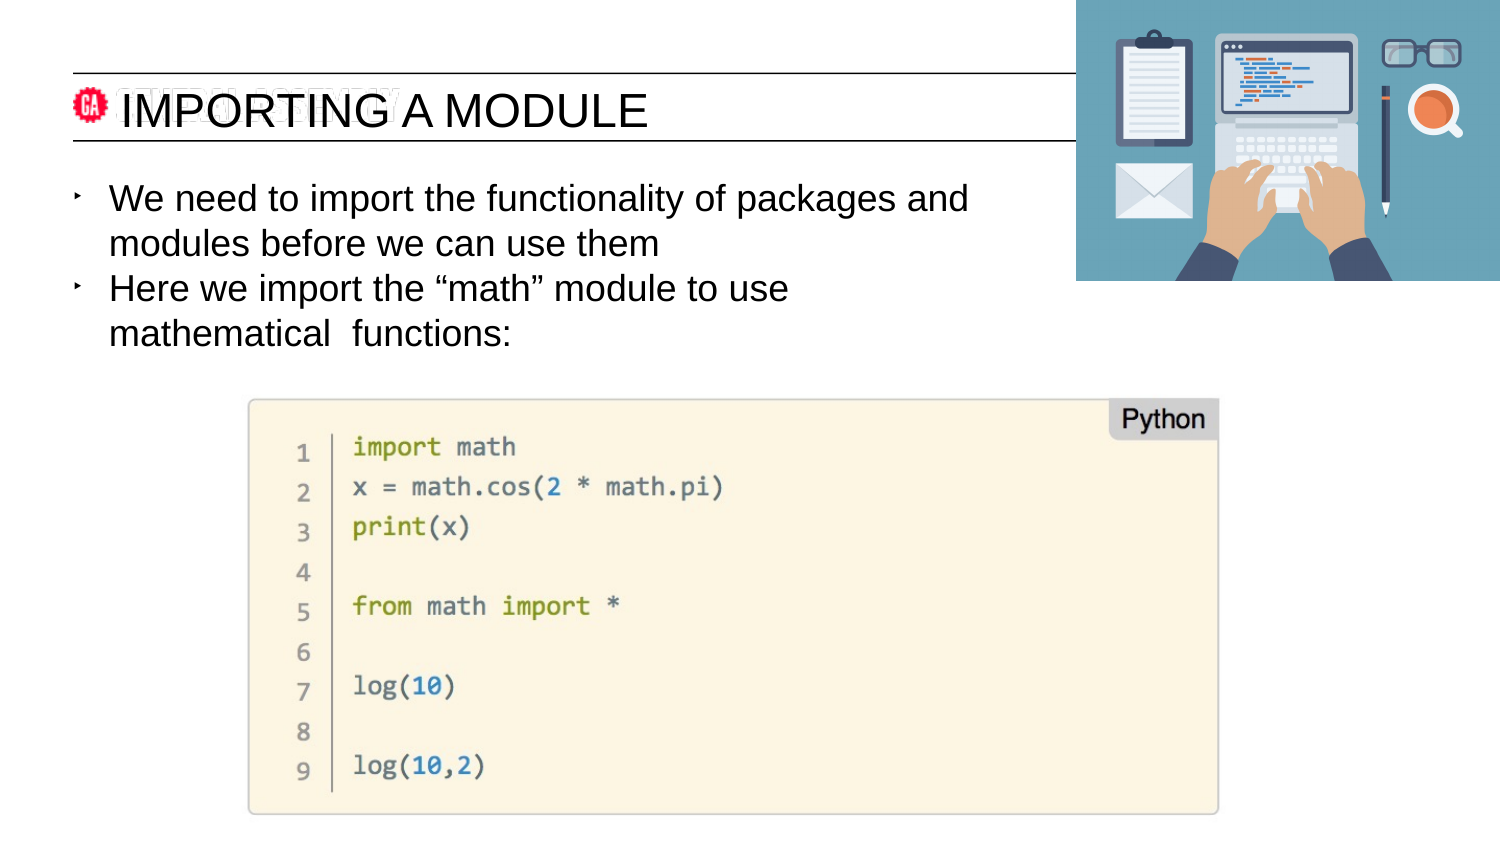

IMPORTING A MODULE
We need to import the functionality of packages and modules before we can use them
Here we import the “math” module to use mathematical functions: